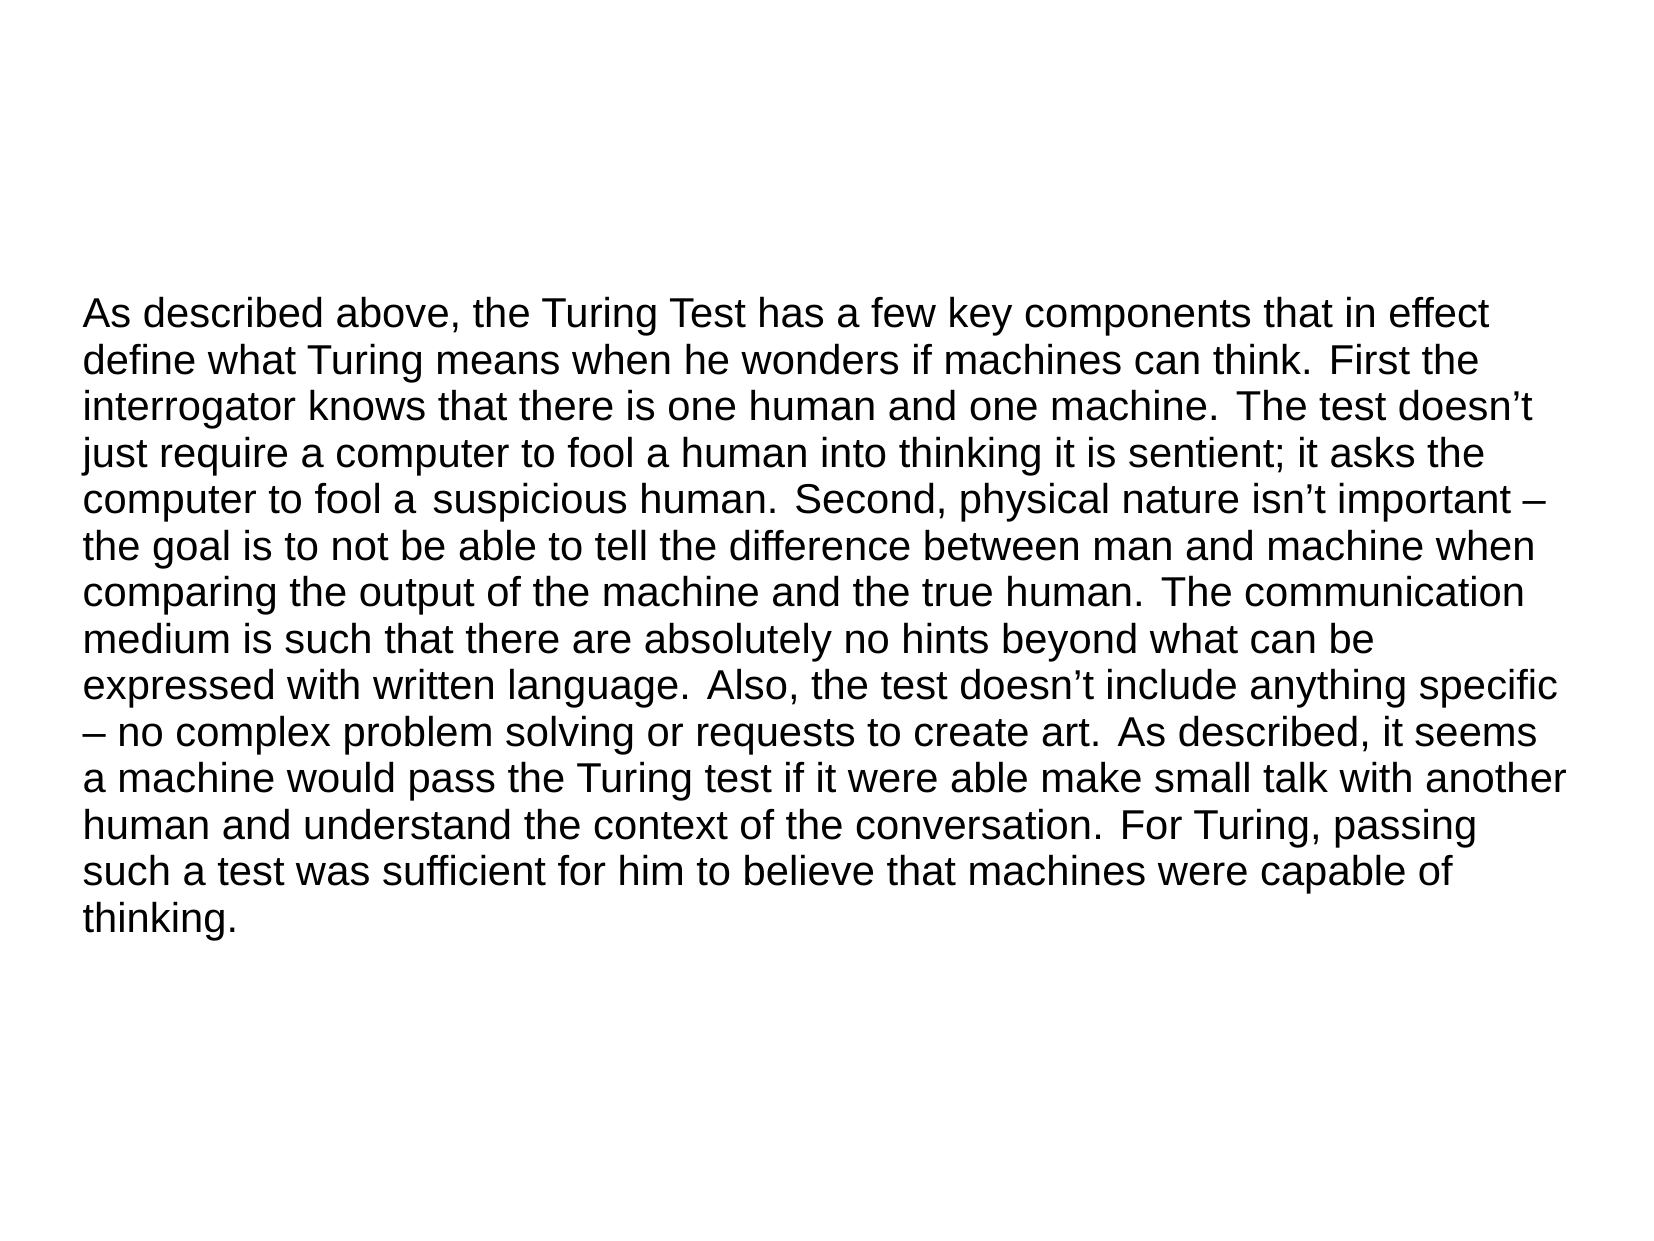

# As described above, the Turing Test has a few key components that in effect define what Turing means when he wonders if machines can think. First the interrogator knows that there is one human and one machine. The test doesn’t just require a computer to fool a human into thinking it is sentient; it asks the computer to fool a suspicious human. Second, physical nature isn’t important – the goal is to not be able to tell the difference between man and machine when comparing the output of the machine and the true human. The communication medium is such that there are absolutely no hints beyond what can be expressed with written language. Also, the test doesn’t include anything specific – no complex problem solving or requests to create art. As described, it seems a machine would pass the Turing test if it were able make small talk with another human and understand the context of the conversation. For Turing, passing such a test was sufficient for him to believe that machines were capable of thinking.